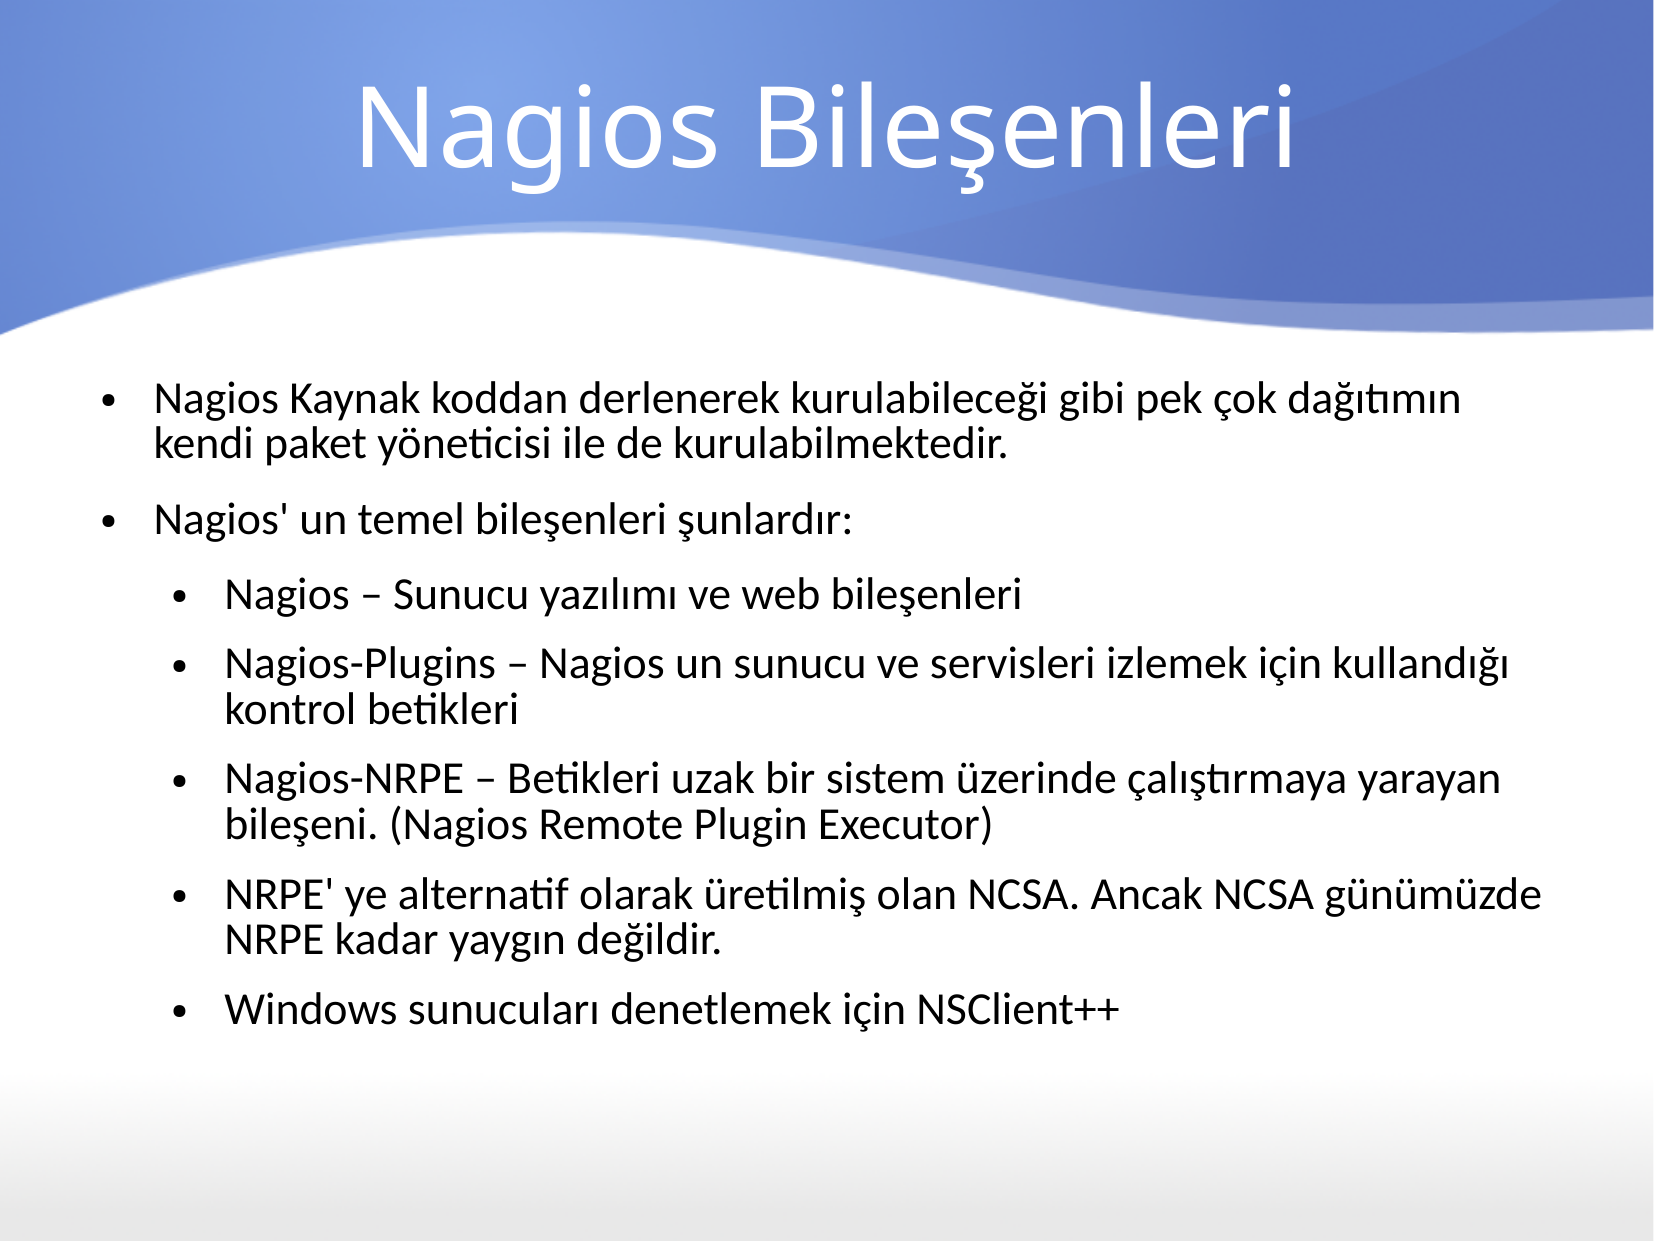

# Nagios Bileşenleri
Nagios Kaynak koddan derlenerek kurulabileceği gibi pek çok dağıtımın kendi paket yöneticisi ile de kurulabilmektedir.
Nagios' un temel bileşenleri şunlardır:
Nagios – Sunucu yazılımı ve web bileşenleri
Nagios-Plugins – Nagios un sunucu ve servisleri izlemek için kullandığı kontrol betikleri
Nagios-NRPE – Betikleri uzak bir sistem üzerinde çalıştırmaya yarayan bileşeni. (Nagios Remote Plugin Executor)
NRPE' ye alternatif olarak üretilmiş olan NCSA. Ancak NCSA günümüzde NRPE kadar yaygın değildir.
Windows sunucuları denetlemek için NSClient++